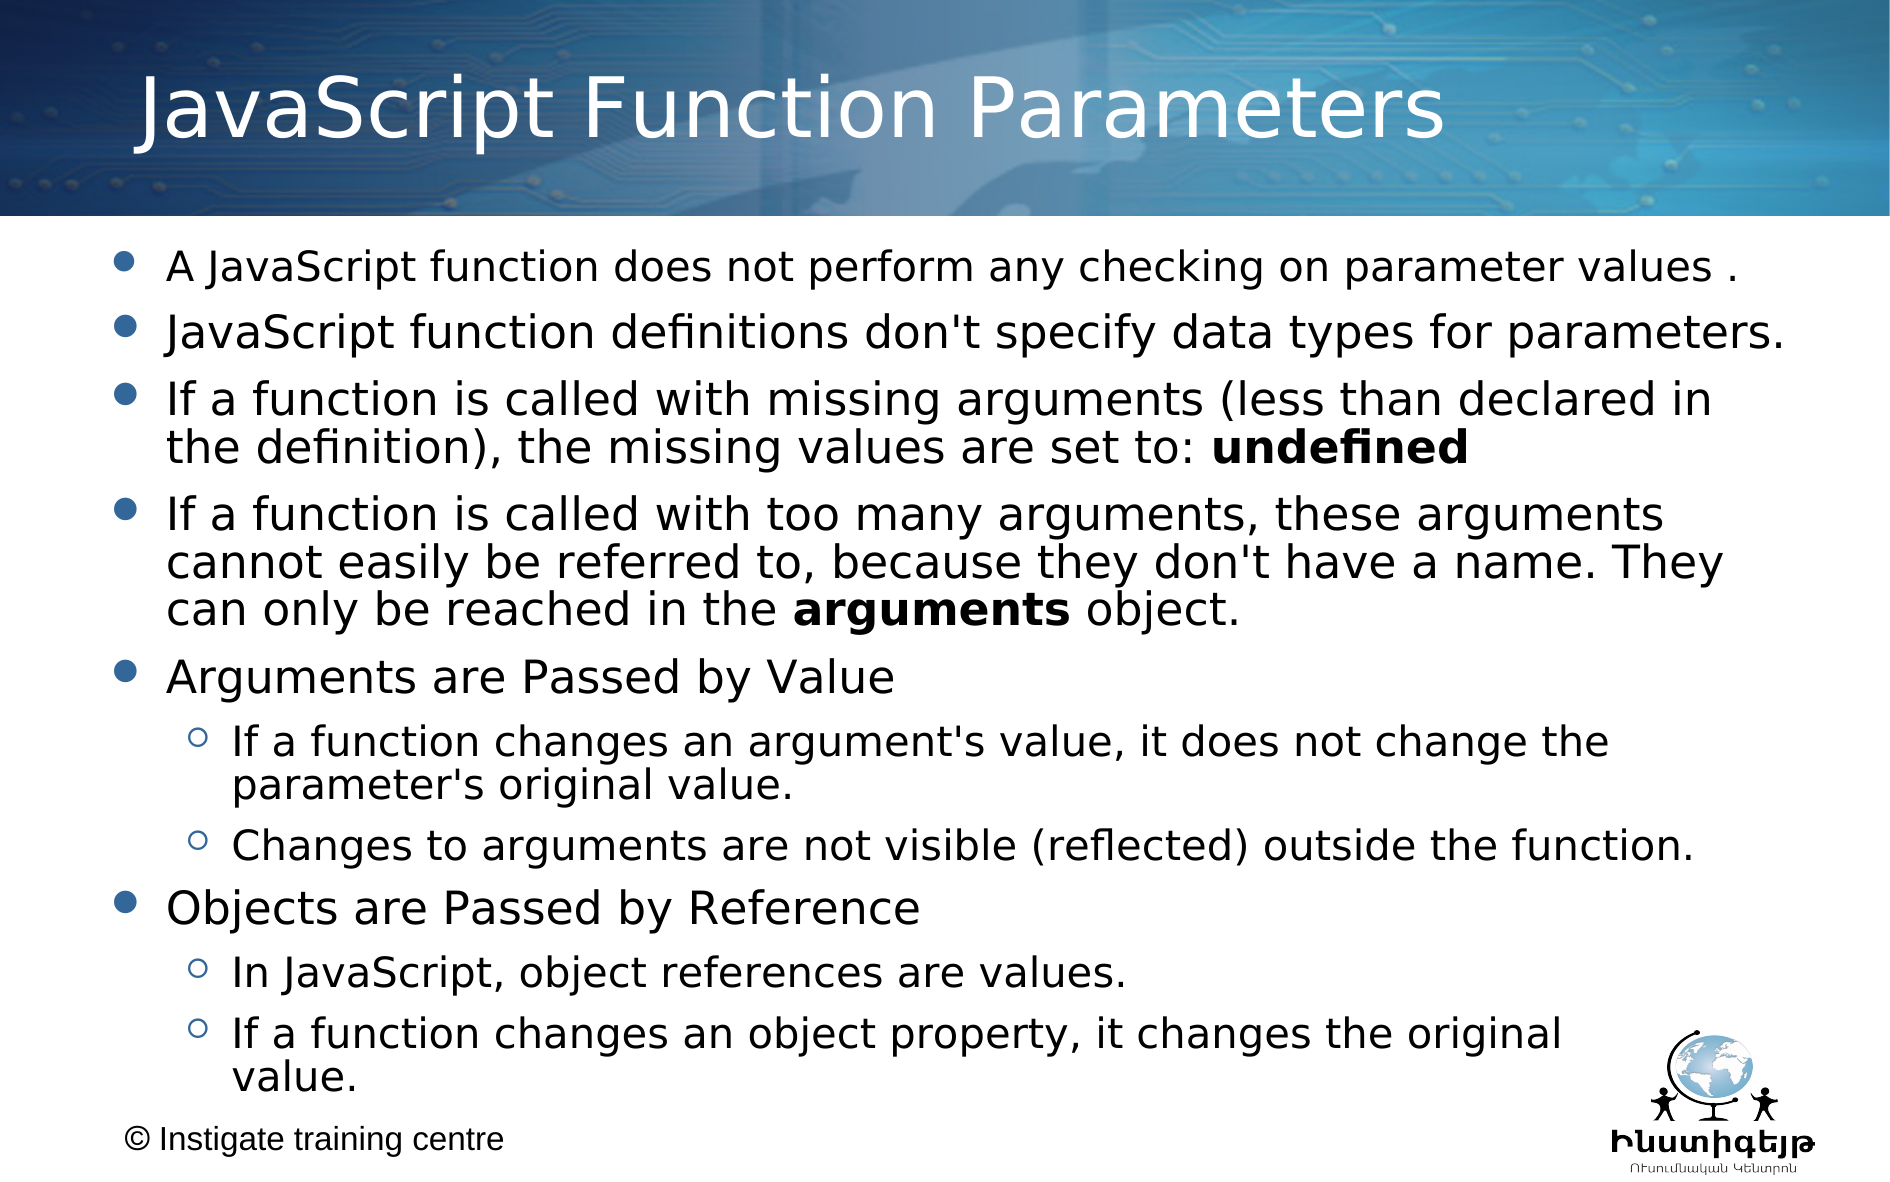

JavaScript Function Parameters
# A JavaScript function does not perform any checking on parameter values .
JavaScript function definitions don't specify data types for parameters.
If a function is called with missing arguments (less than declared in the definition), the missing values are set to: undefined
If a function is called with too many arguments, these arguments cannot easily be referred to, because they don't have a name. They can only be reached in the arguments object.
Arguments are Passed by Value
If a function changes an argument's value, it does not change the parameter's original value.
Changes to arguments are not visible (reflected) outside the function.
Objects are Passed by Reference
In JavaScript, object references are values.
If a function changes an object property, it changes the original
value.